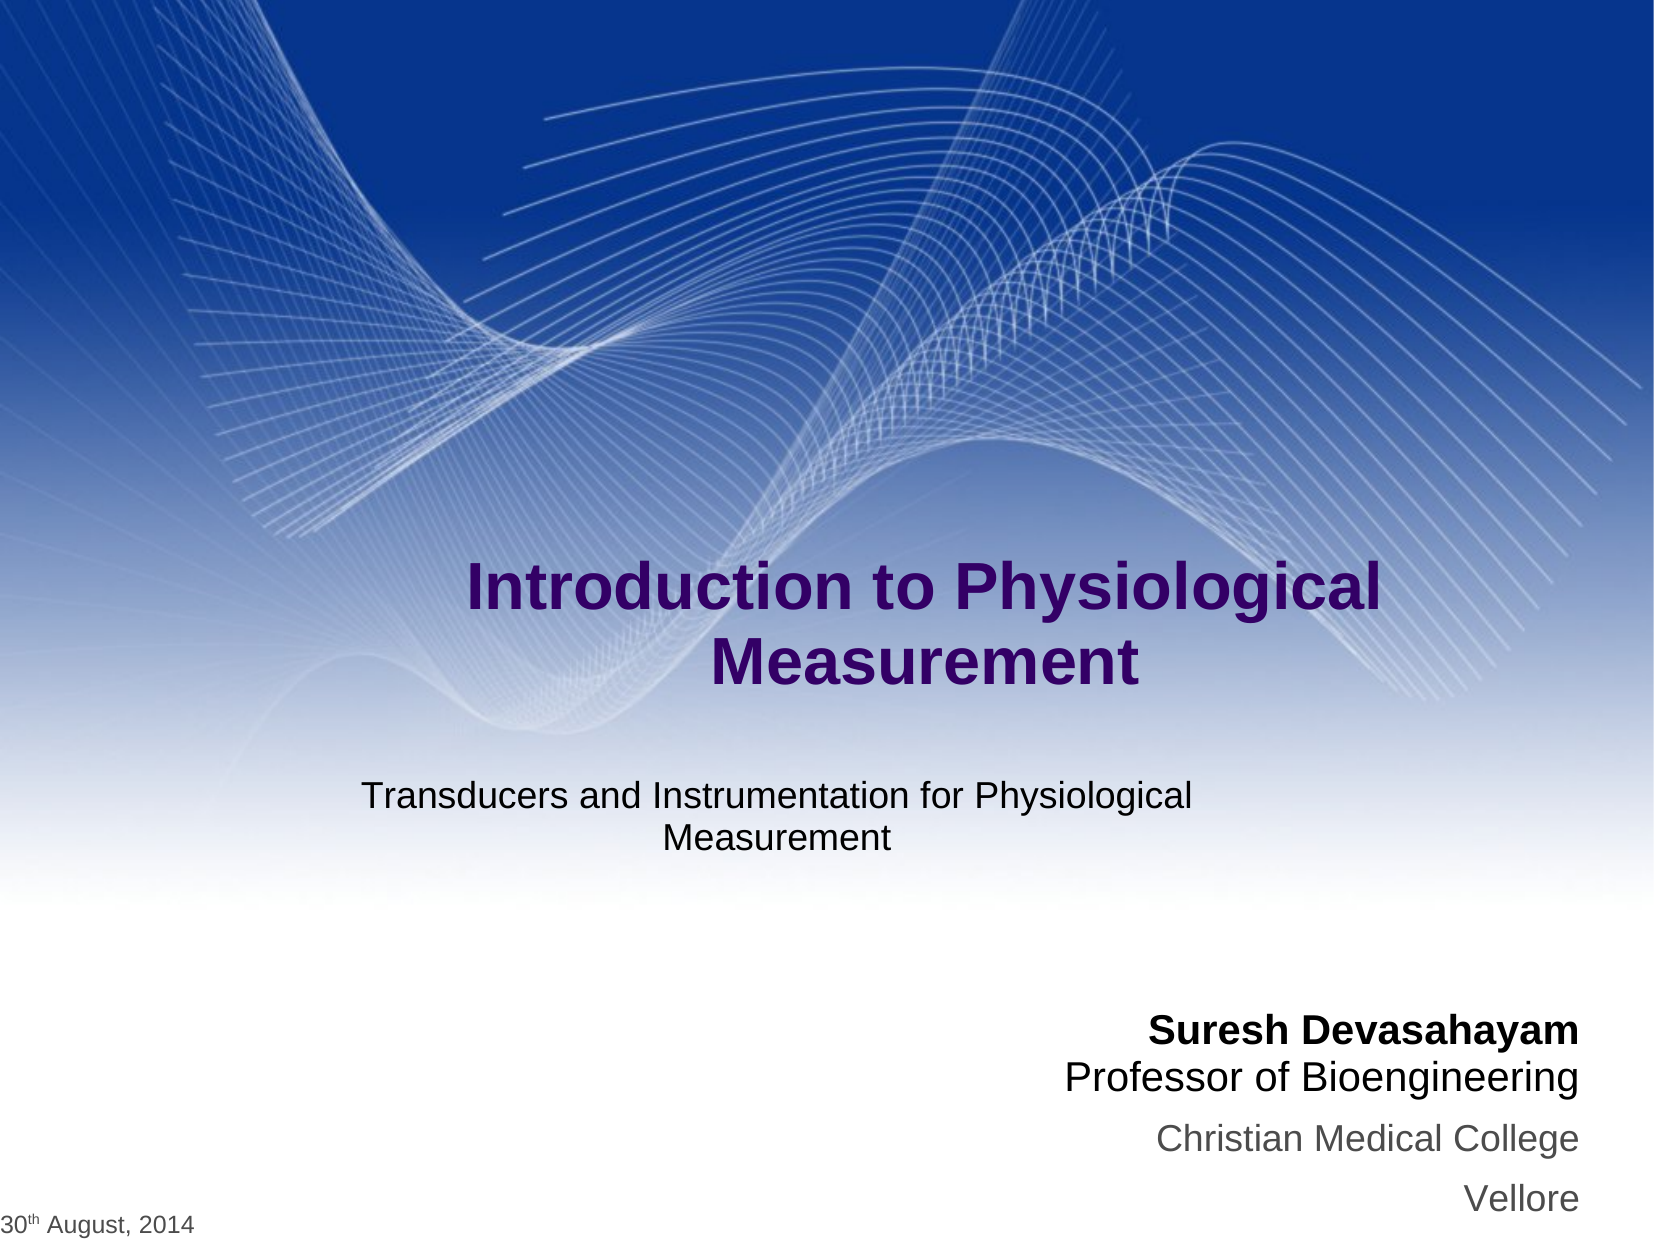

# Introduction to Physiological Measurement
Transducers and Instrumentation for Physiological Measurement